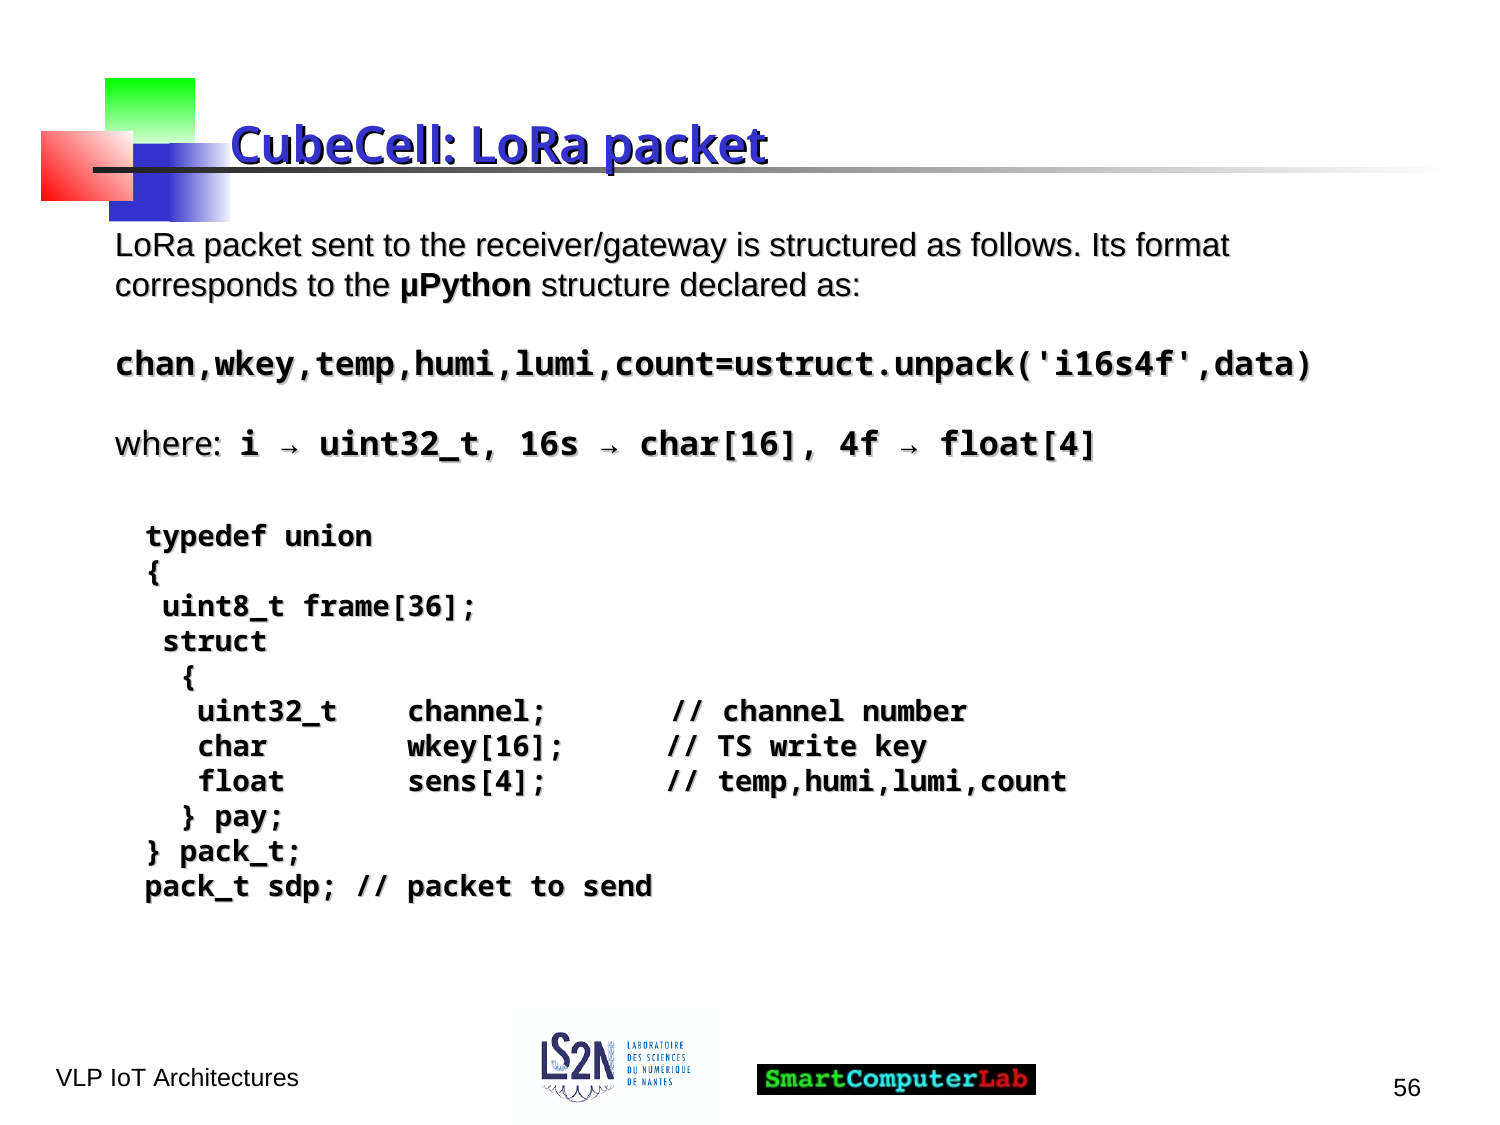

# CubeCell: LoRa packet
LoRa packet sent to the receiver/gateway is structured as follows. Its format corresponds to the µPython structure declared as:
chan,wkey,temp,humi,lumi,count=ustruct.unpack('i16s4f',data)
where: i → uint32_t, 16s → char[16], 4f → float[4]
typedef union
{
 uint8_t frame[36];
 struct
 {
 uint32_t channel;		// channel number
 char wkey[16];	 // TS write key
 float sens[4]; 	 // temp,humi,lumi,count
 } pay;
} pack_t;
pack_t sdp; // packet to send
56